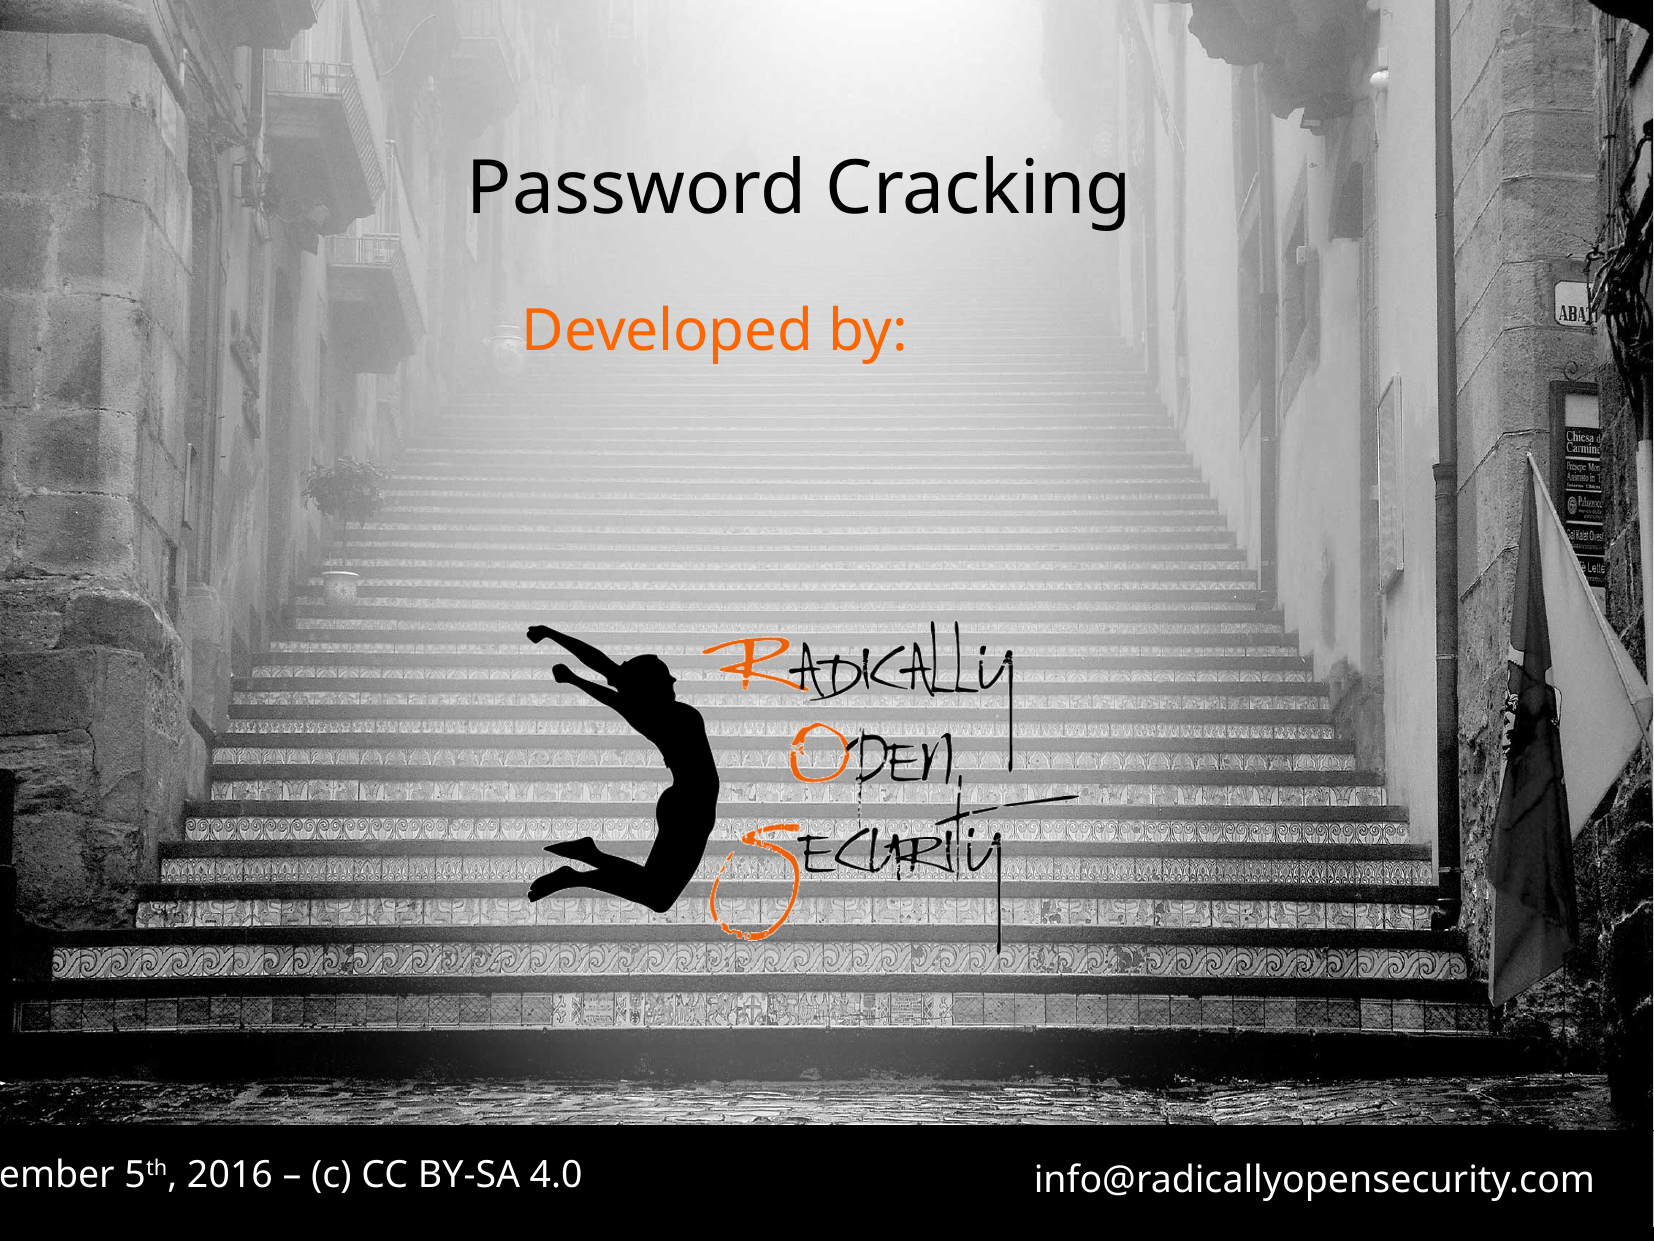

Password Cracking
Developed by:
September 5th, 2016 – (c) CC BY-SA 4.0
info@radicallyopensecurity.com